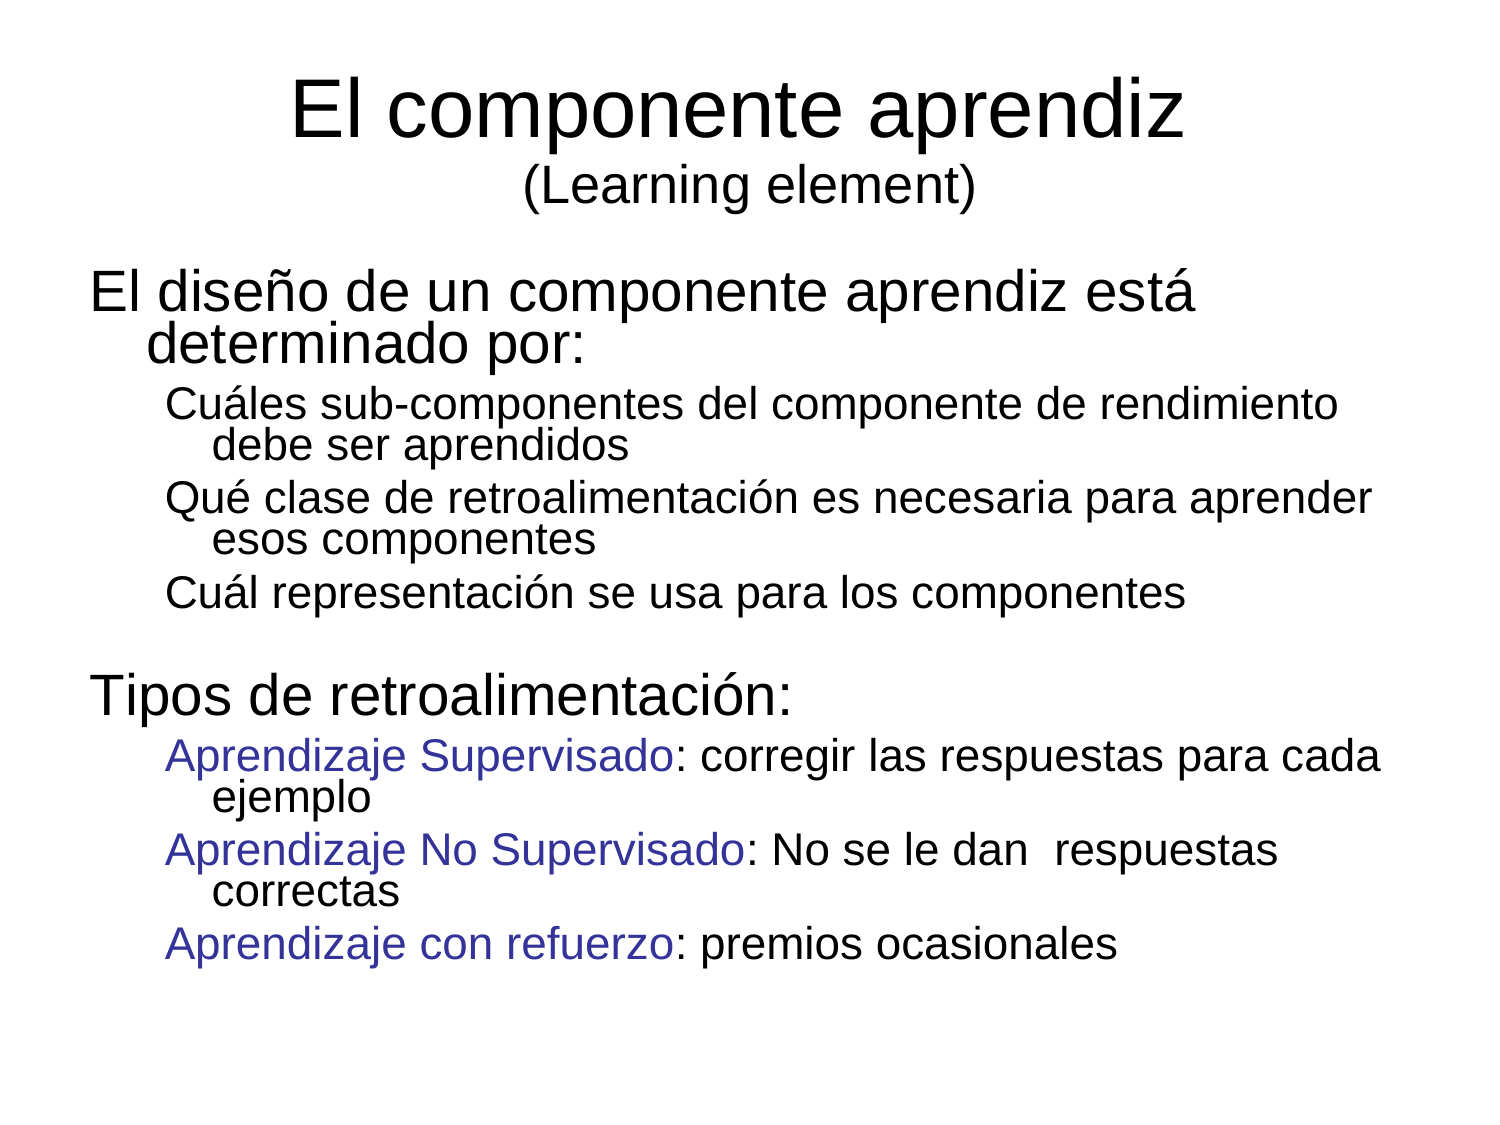

# El componente aprendiz (Learning element)
El diseño de un componente aprendiz está determinado por:
Cuáles sub-componentes del componente de rendimiento debe ser aprendidos
Qué clase de retroalimentación es necesaria para aprender esos componentes
Cuál representación se usa para los componentes
Tipos de retroalimentación:
Aprendizaje Supervisado: corregir las respuestas para cada ejemplo
Aprendizaje No Supervisado: No se le dan respuestas correctas
Aprendizaje con refuerzo: premios ocasionales